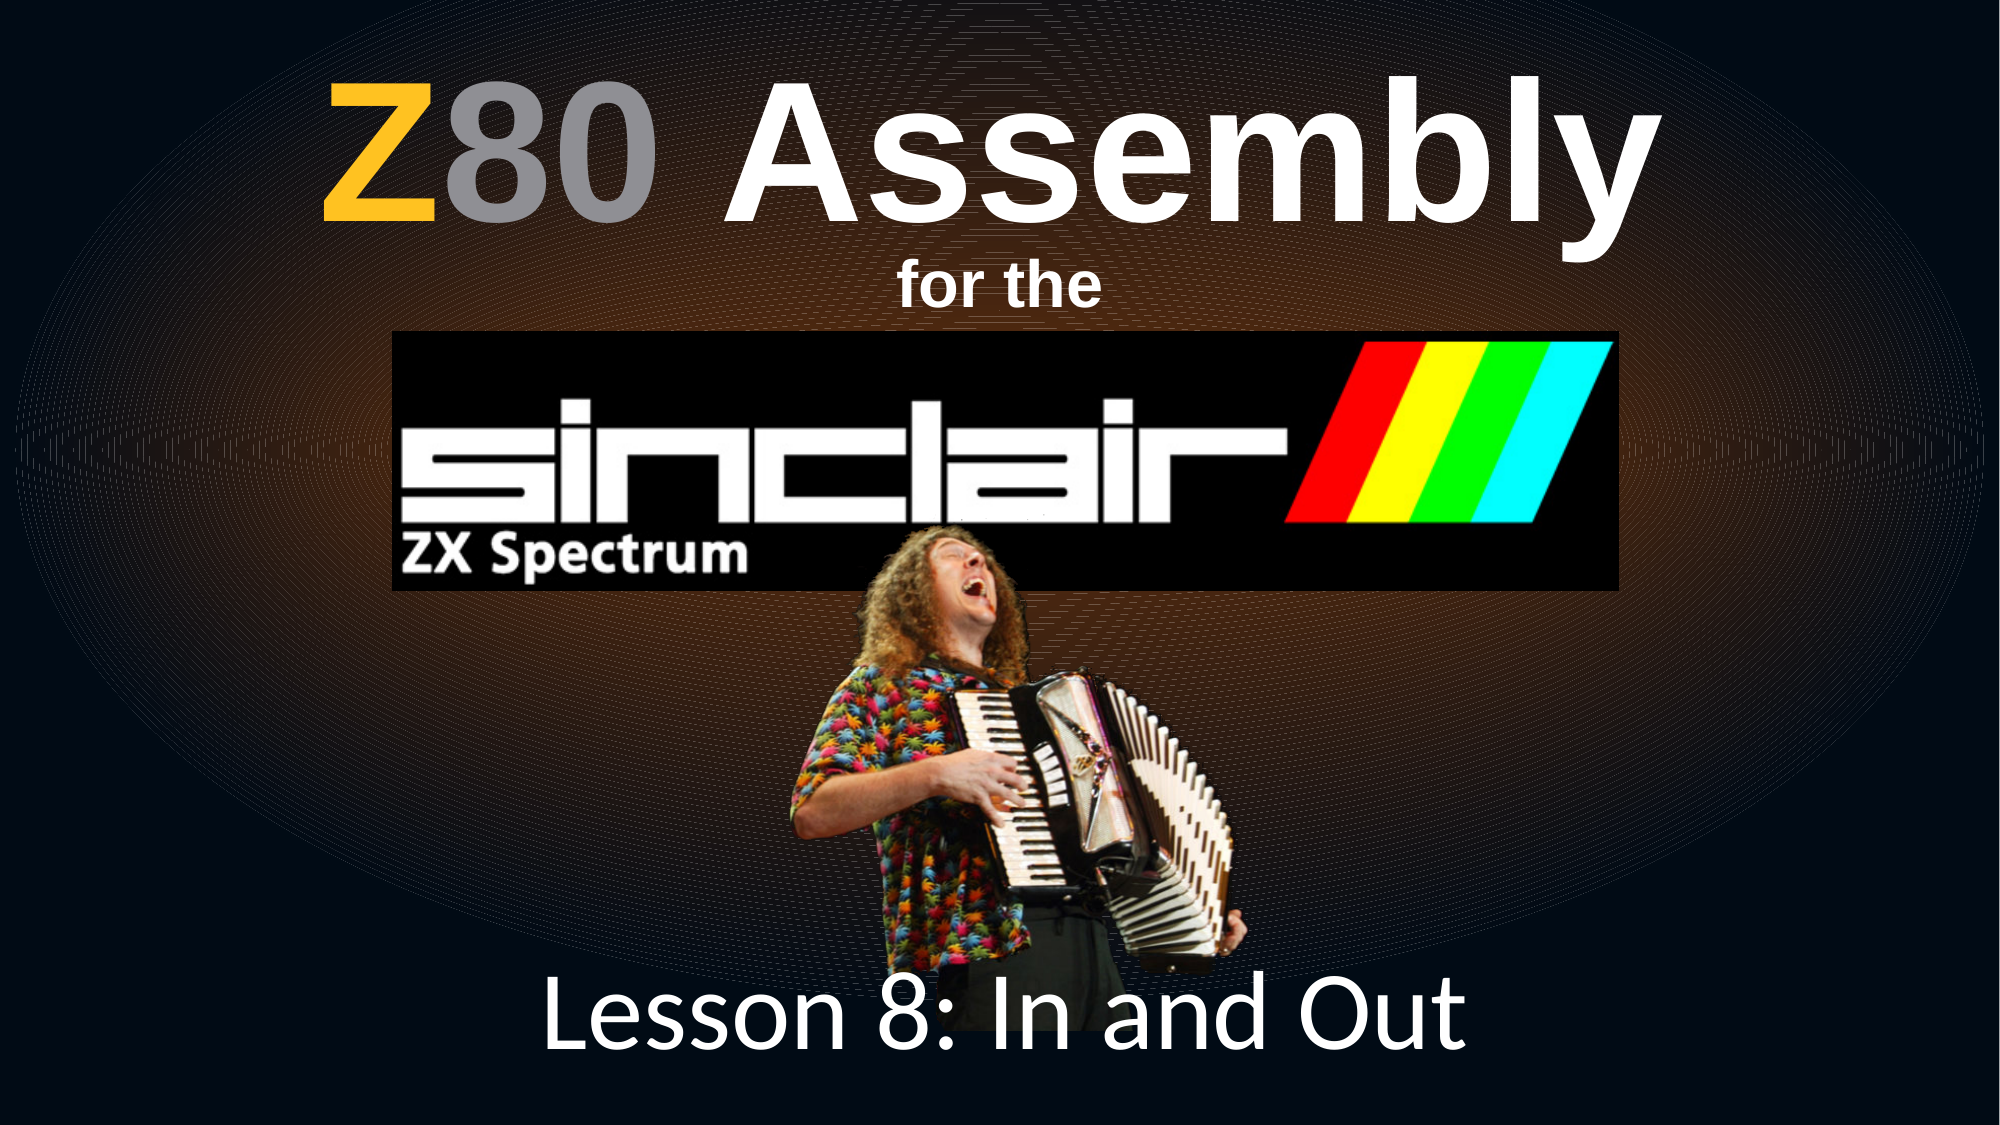

Z80 Assembly
for the
# Lesson 8: In and Out